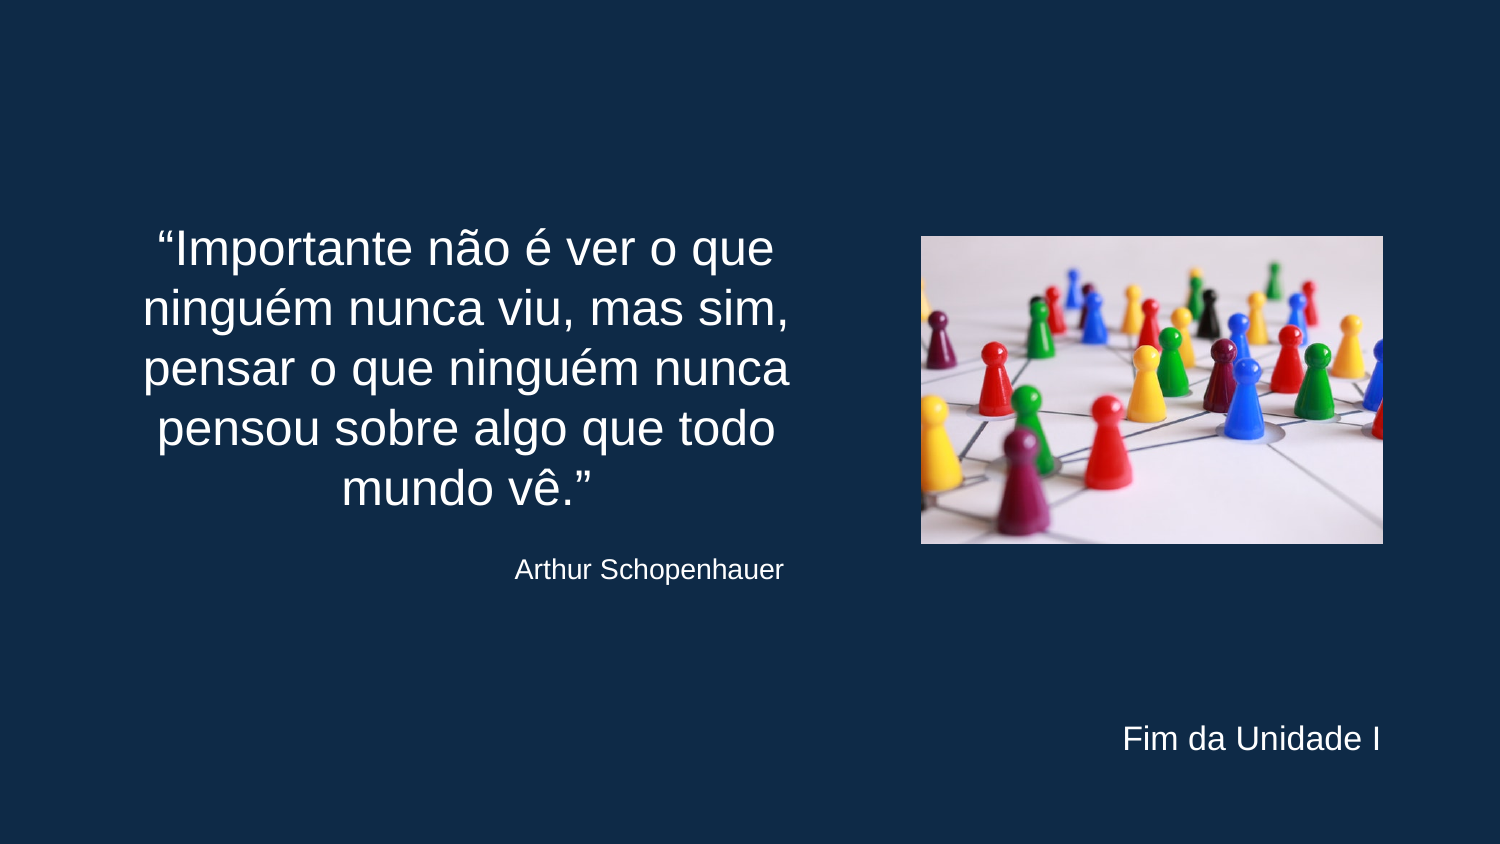

# “Importante não é ver o que ninguém nunca viu, mas sim, pensar o que ninguém nunca pensou sobre algo que todo mundo vê.”
Arthur Schopenhauer
Fim da Unidade I